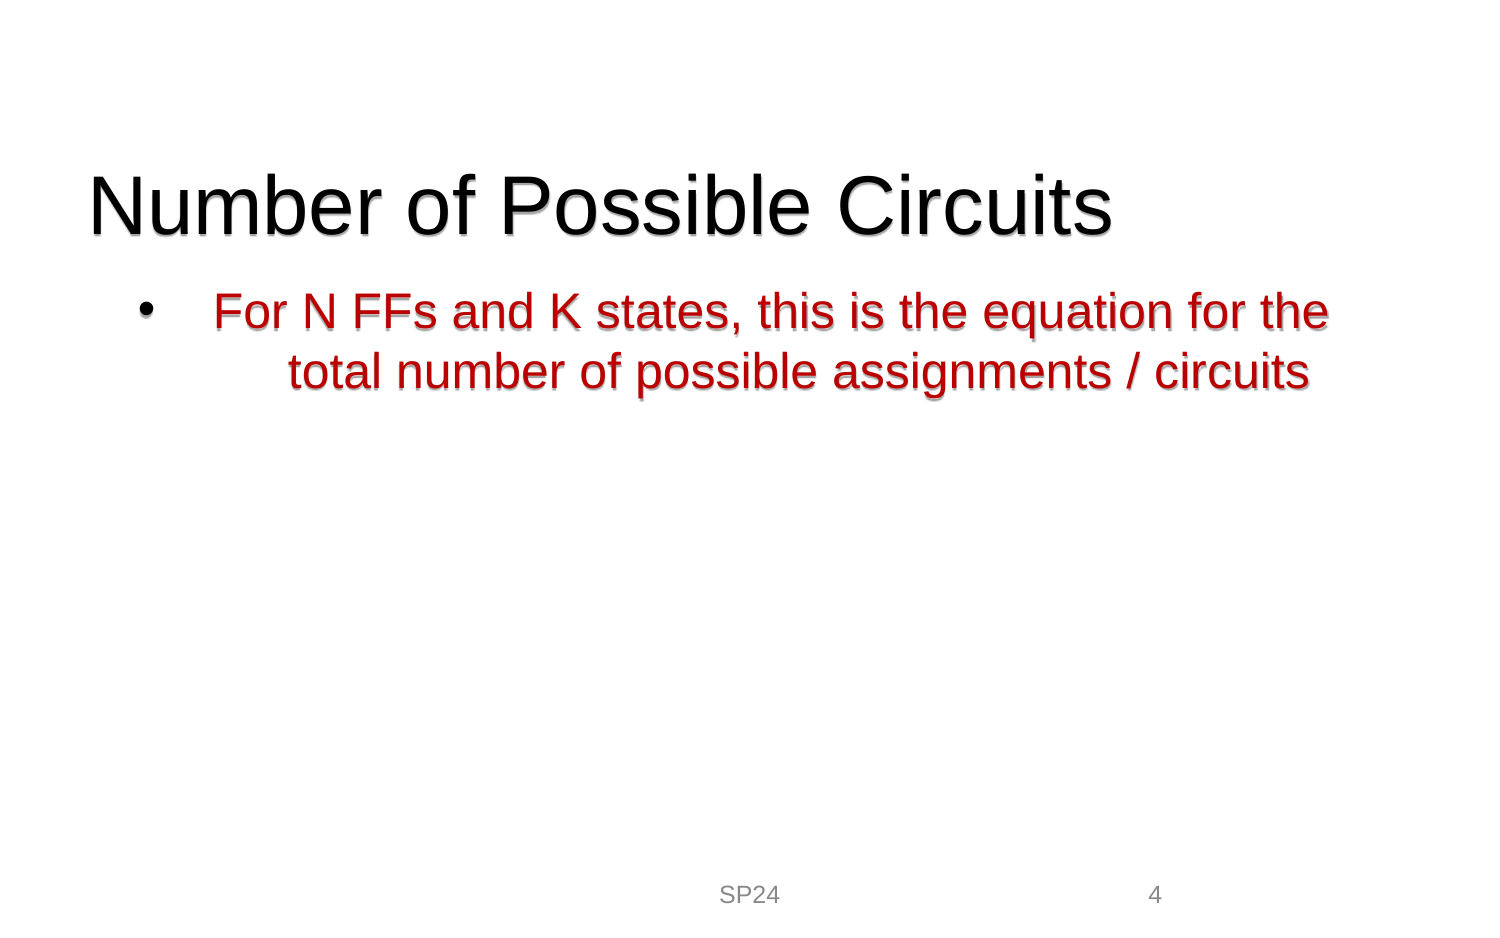

# Number of Possible Circuits
For N FFs and K states, this is the equation for the total number of possible assignments / circuits
SP24